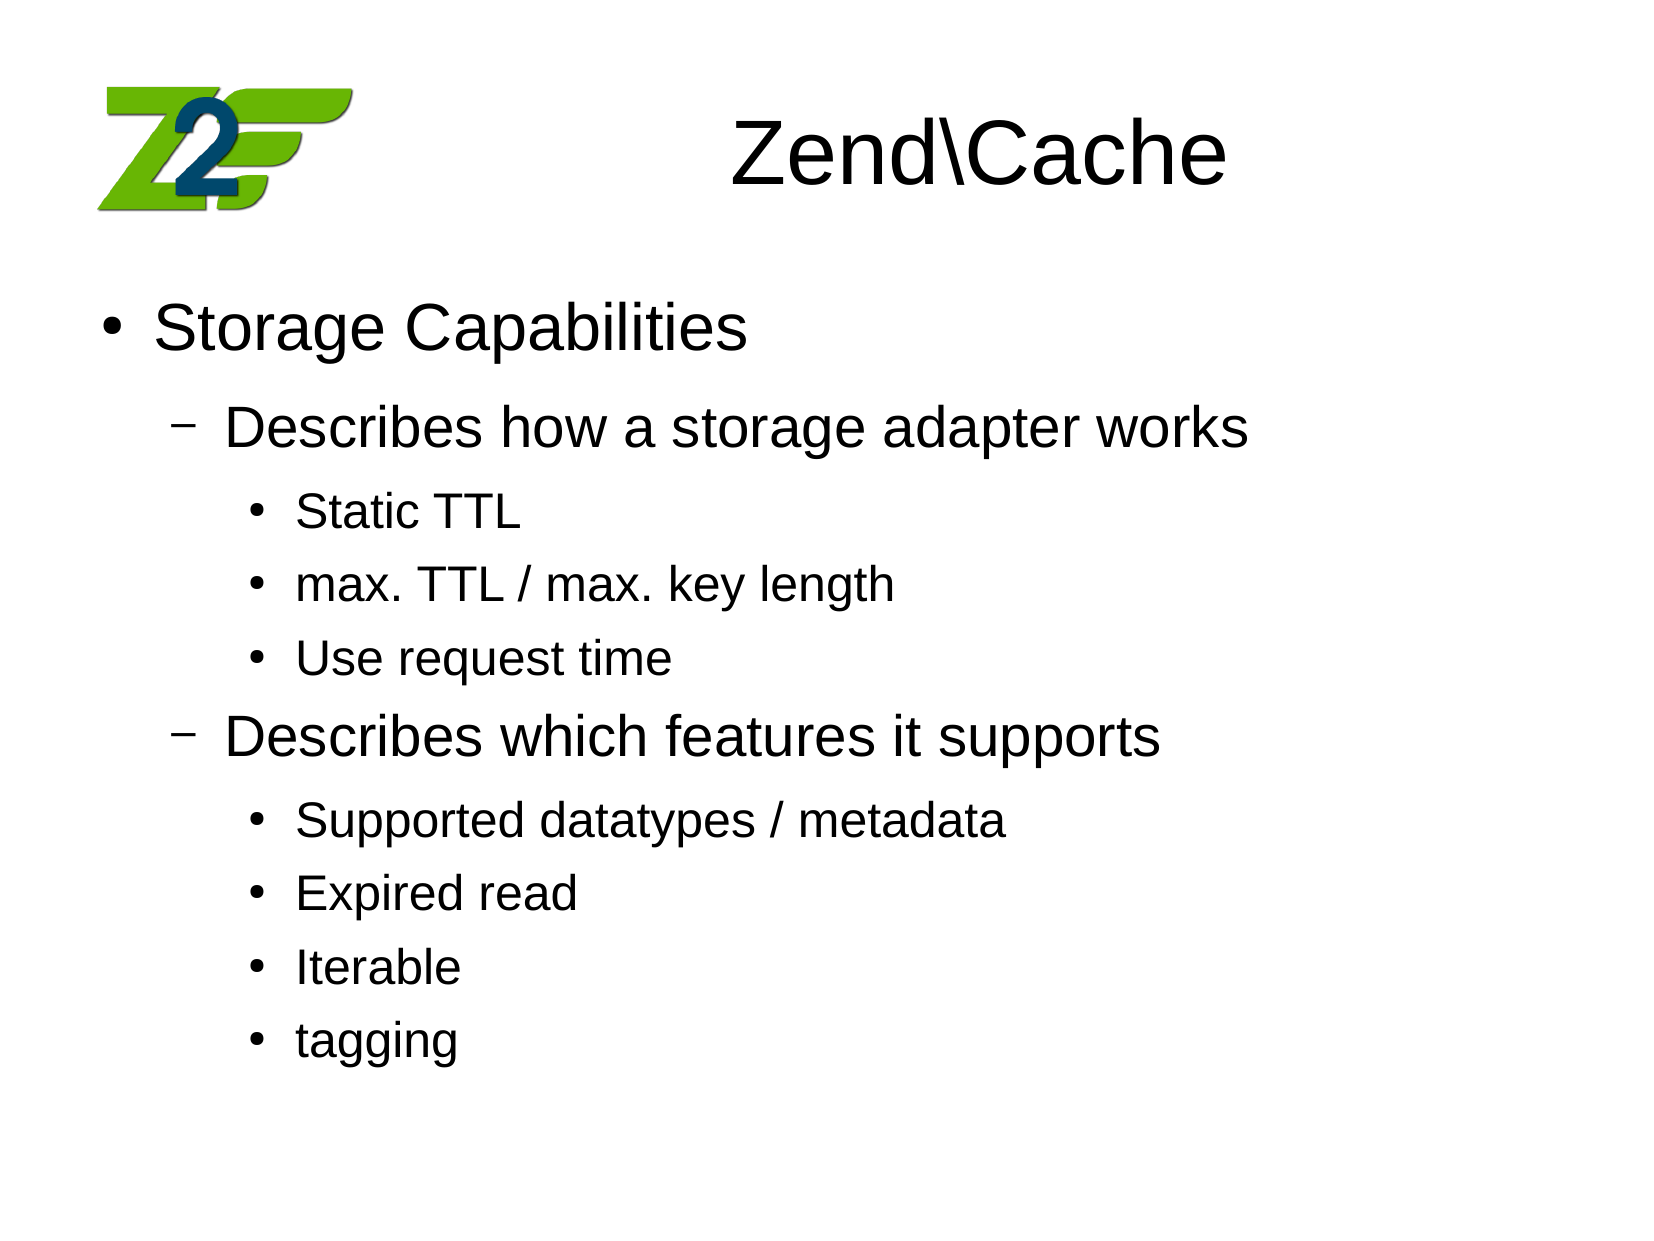

Zend\Cache
# Storage Capabilities
Describes how a storage adapter works
Static TTL
max. TTL / max. key length
Use request time
Describes which features it supports
Supported datatypes / metadata
Expired read
Iterable
tagging